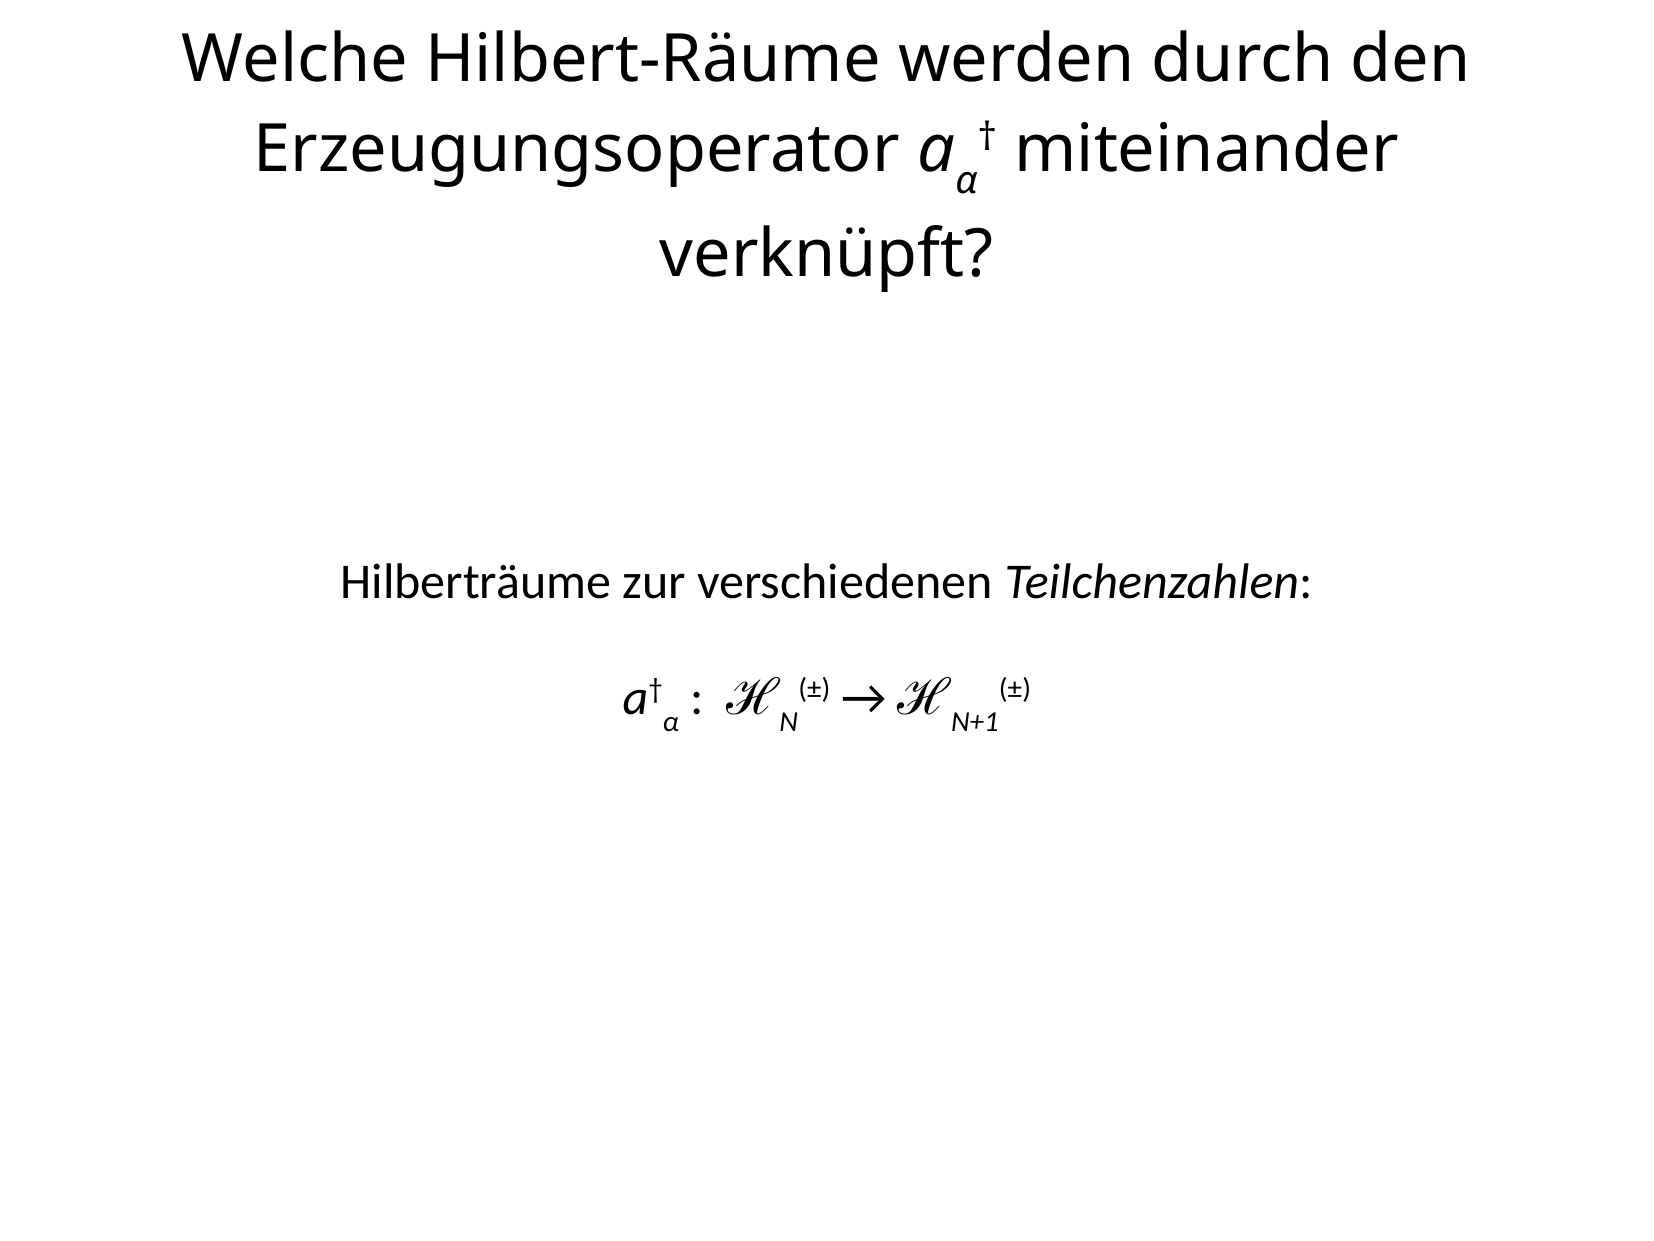

# Welche Hilbert-Räume werden durch den Erzeugungsoperator aα† miteinander verknüpft?
Hilberträume zur verschiedenen Teilchenzahlen:
a†α :  ℋN(±) → ℋN+1(±)